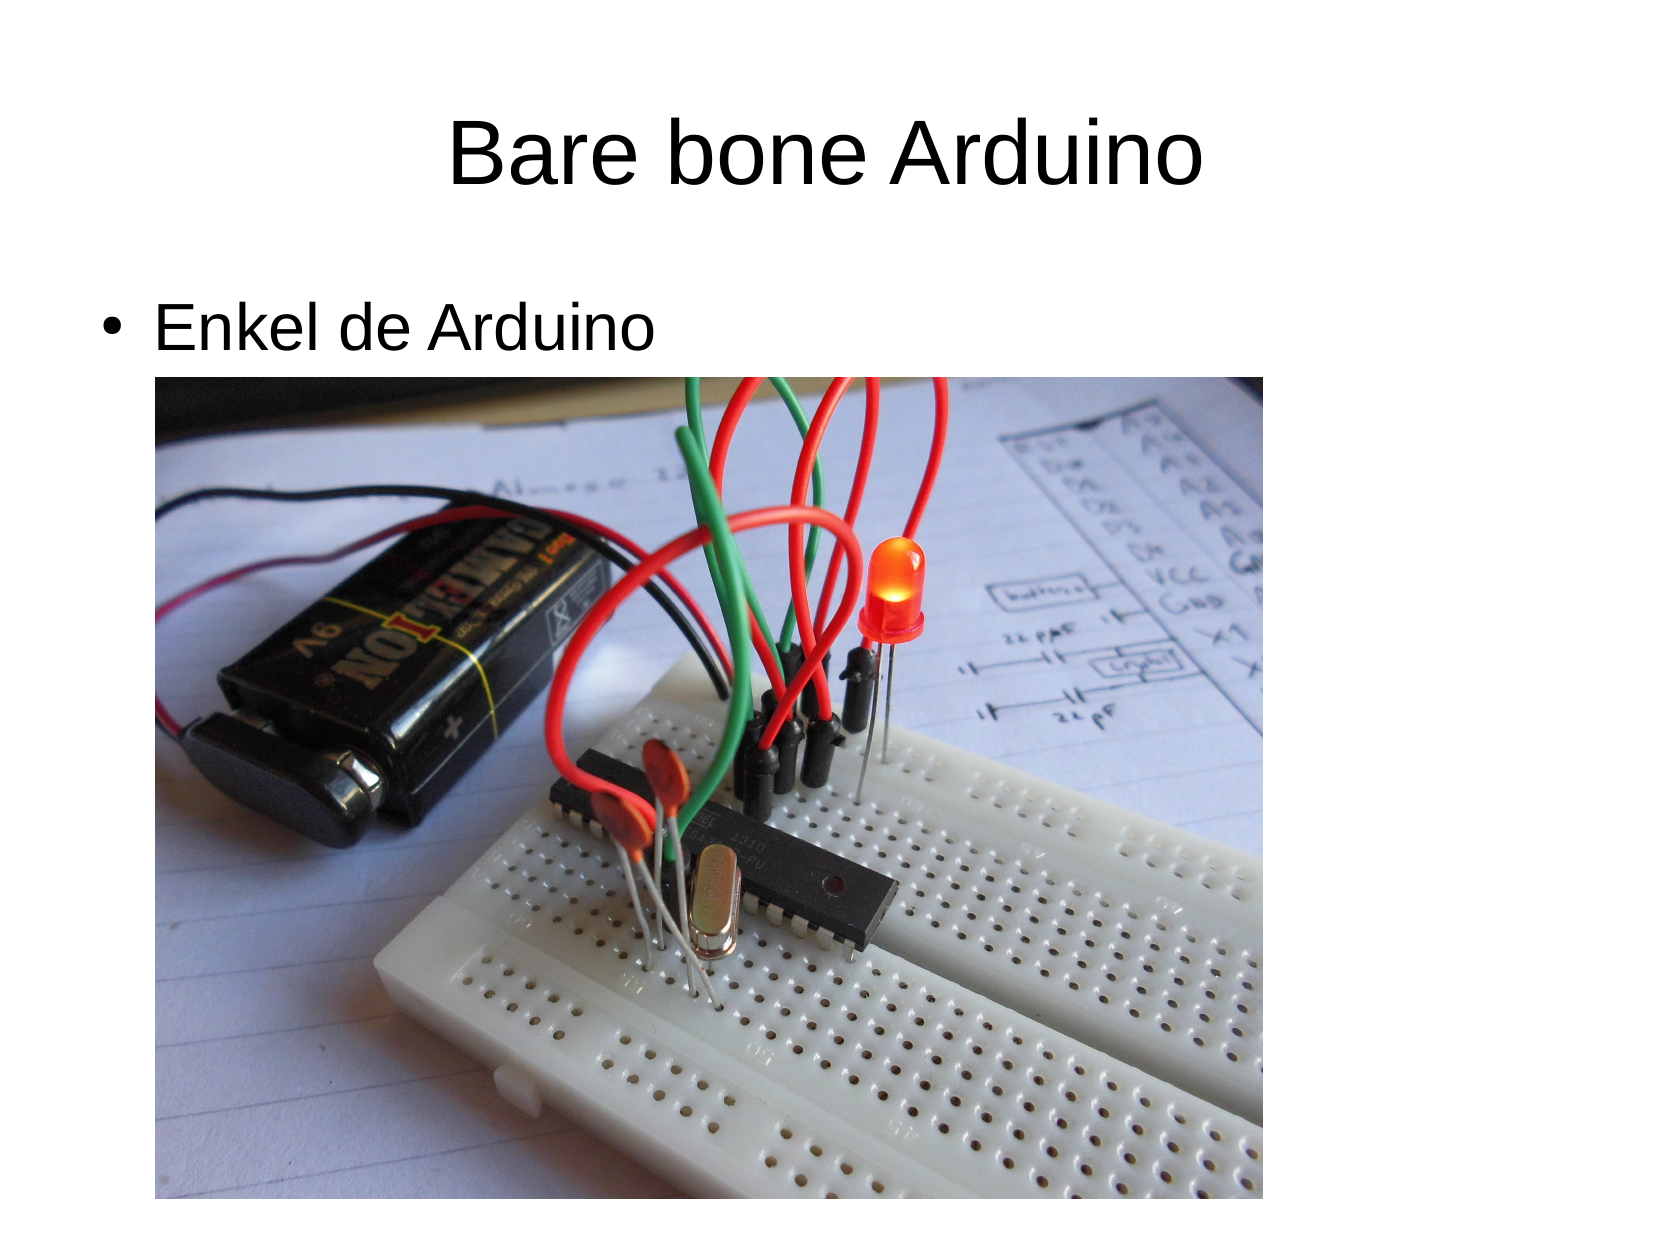

# Bare bone Arduino
Enkel de Arduino